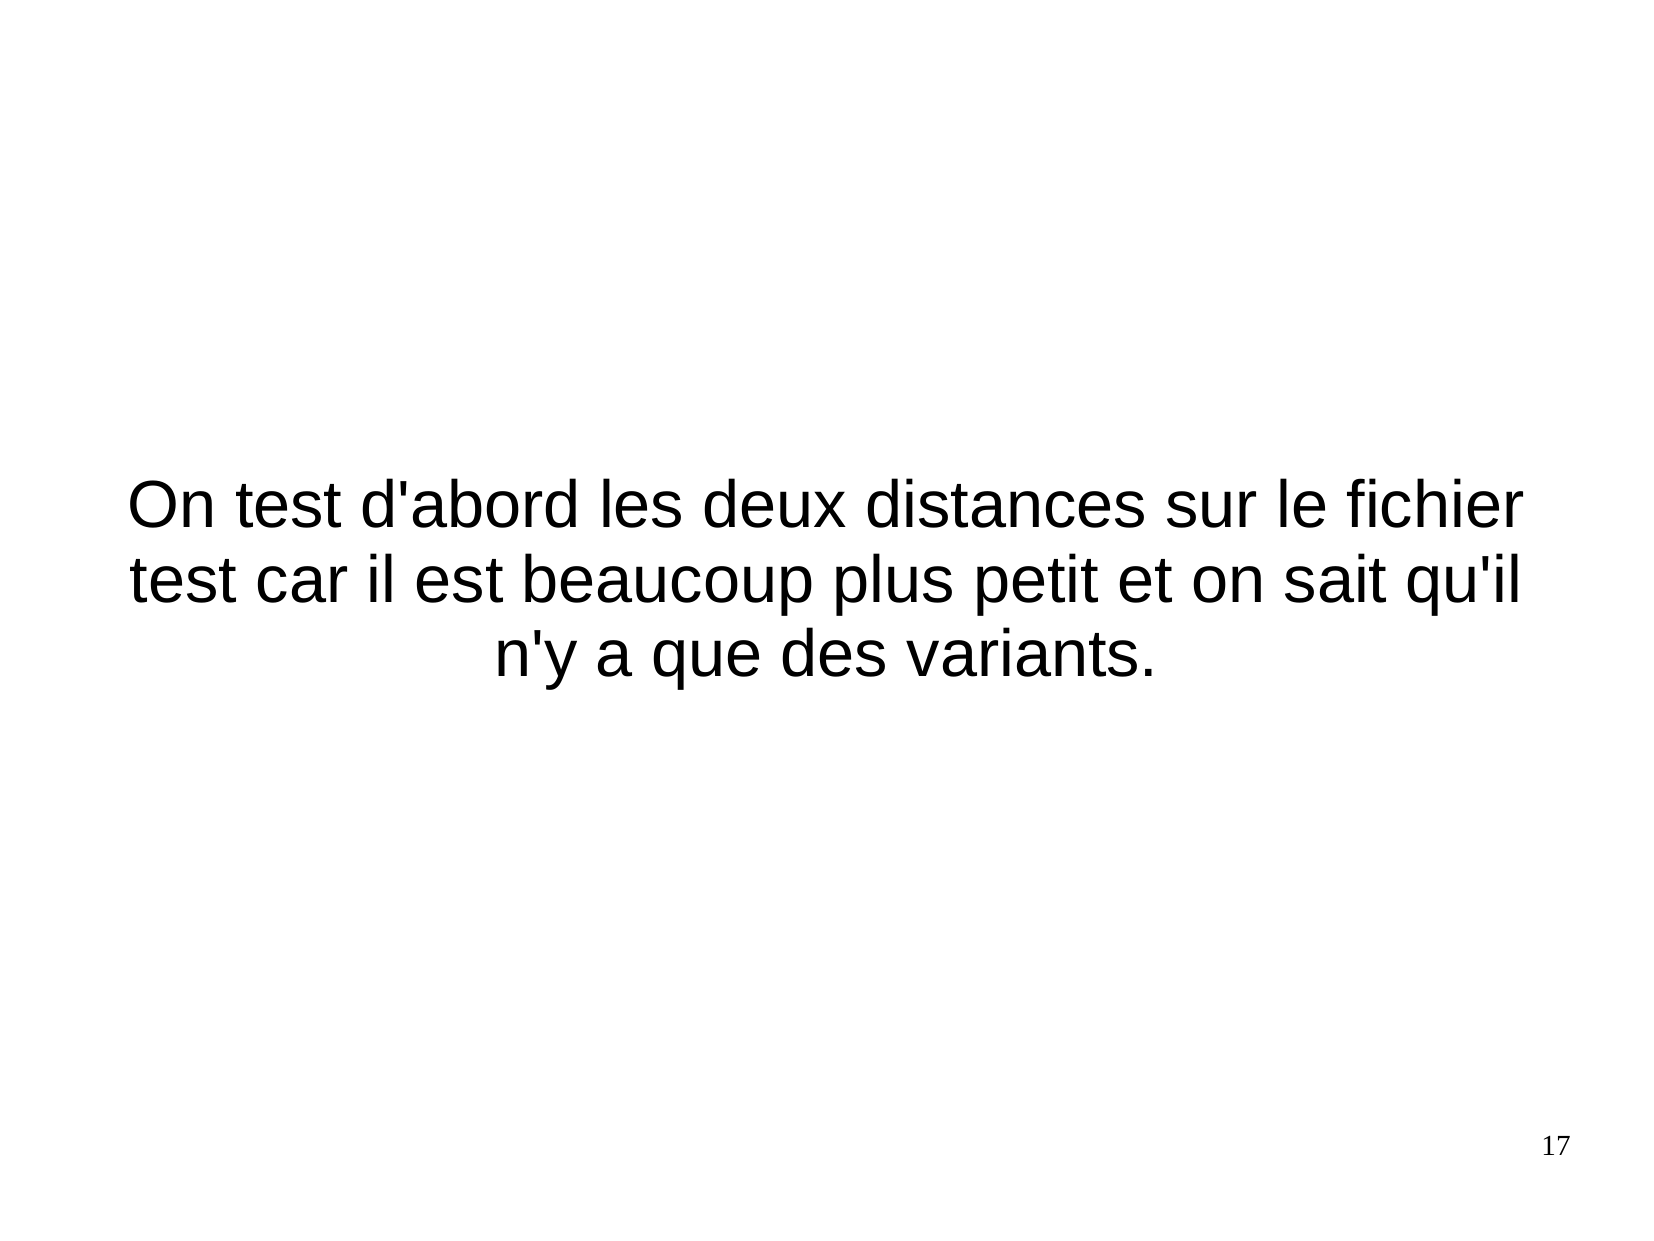

# On test d'abord les deux distances sur le fichier test car il est beaucoup plus petit et on sait qu'il n'y a que des variants.
17